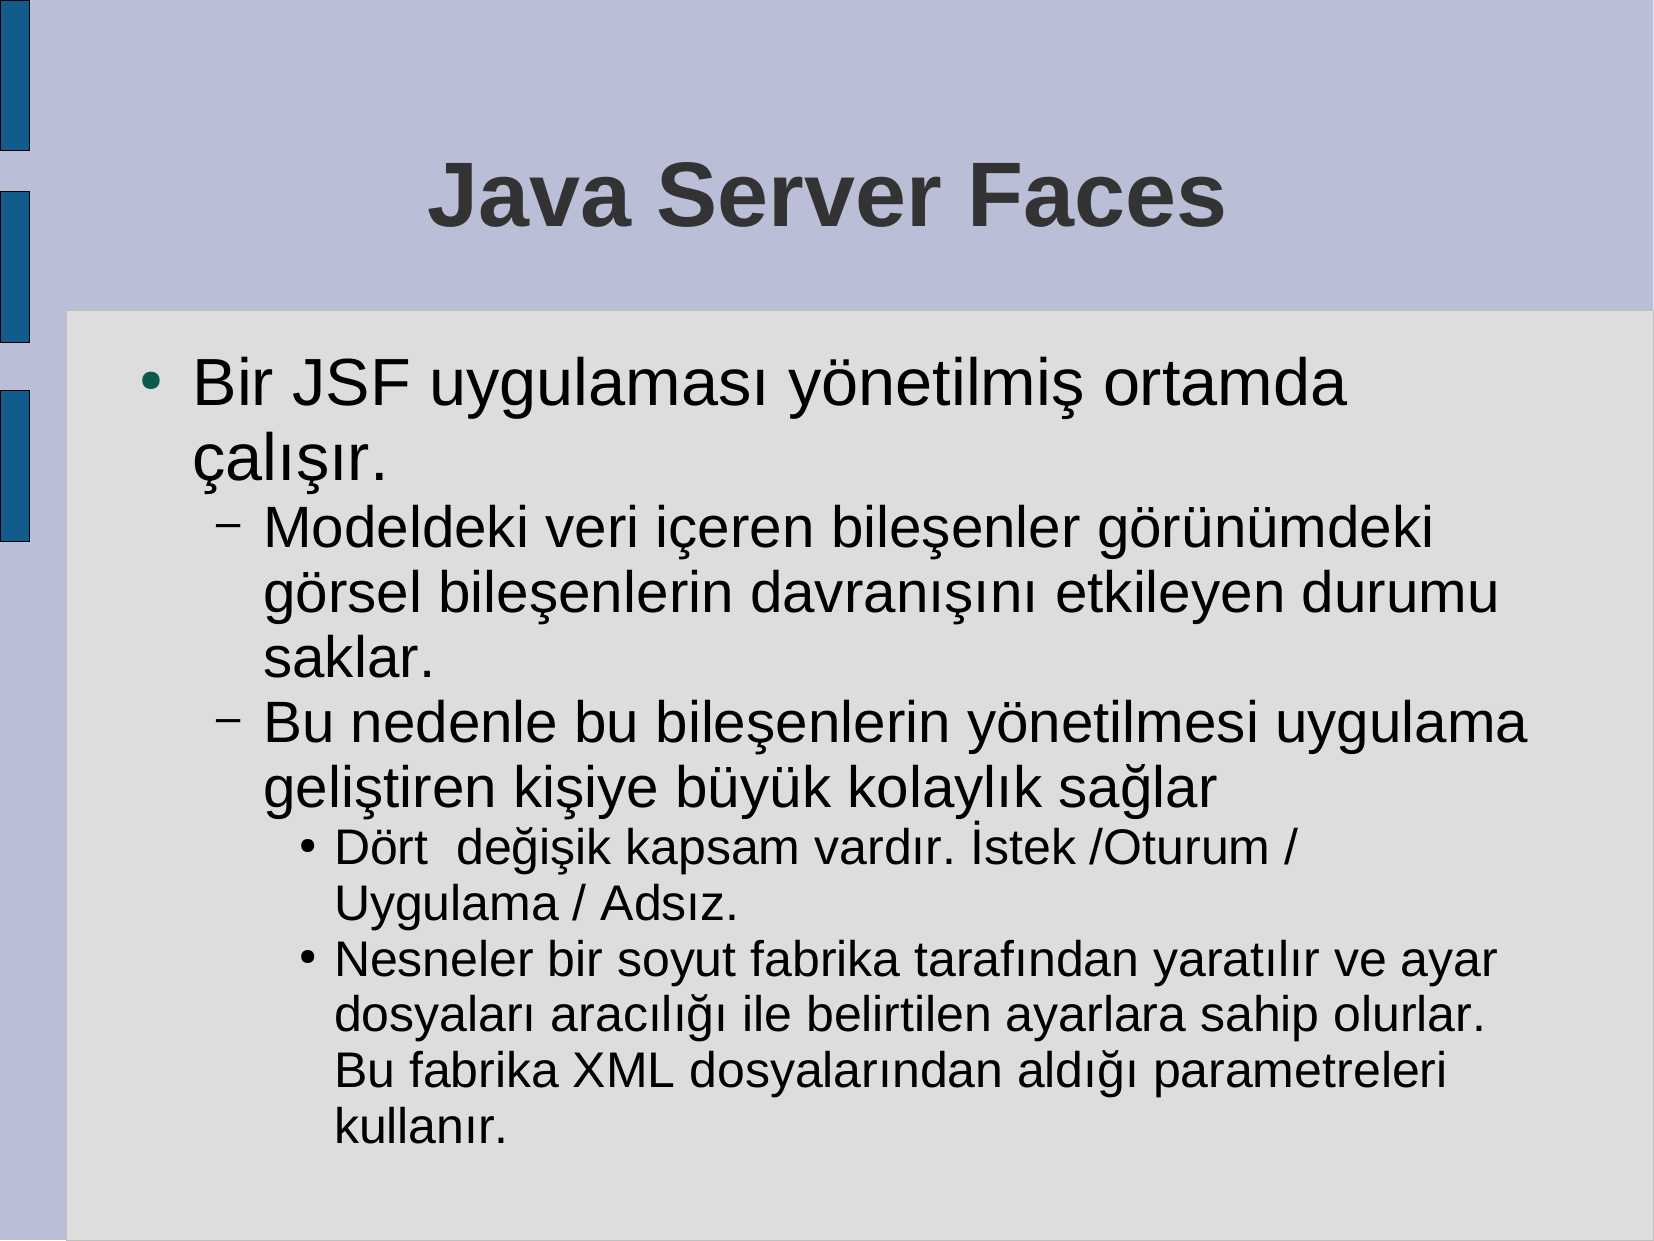

# Java Server Faces
Bir JSF uygulaması yönetilmiş ortamda çalışır.
Modeldeki veri içeren bileşenler görünümdeki görsel bileşenlerin davranışını etkileyen durumu saklar.
Bu nedenle bu bileşenlerin yönetilmesi uygulama geliştiren kişiye büyük kolaylık sağlar
Dört değişik kapsam vardır. İstek /Oturum / Uygulama / Adsız.
Nesneler bir soyut fabrika tarafından yaratılır ve ayar dosyaları aracılığı ile belirtilen ayarlara sahip olurlar. Bu fabrika XML dosyalarından aldığı parametreleri kullanır.